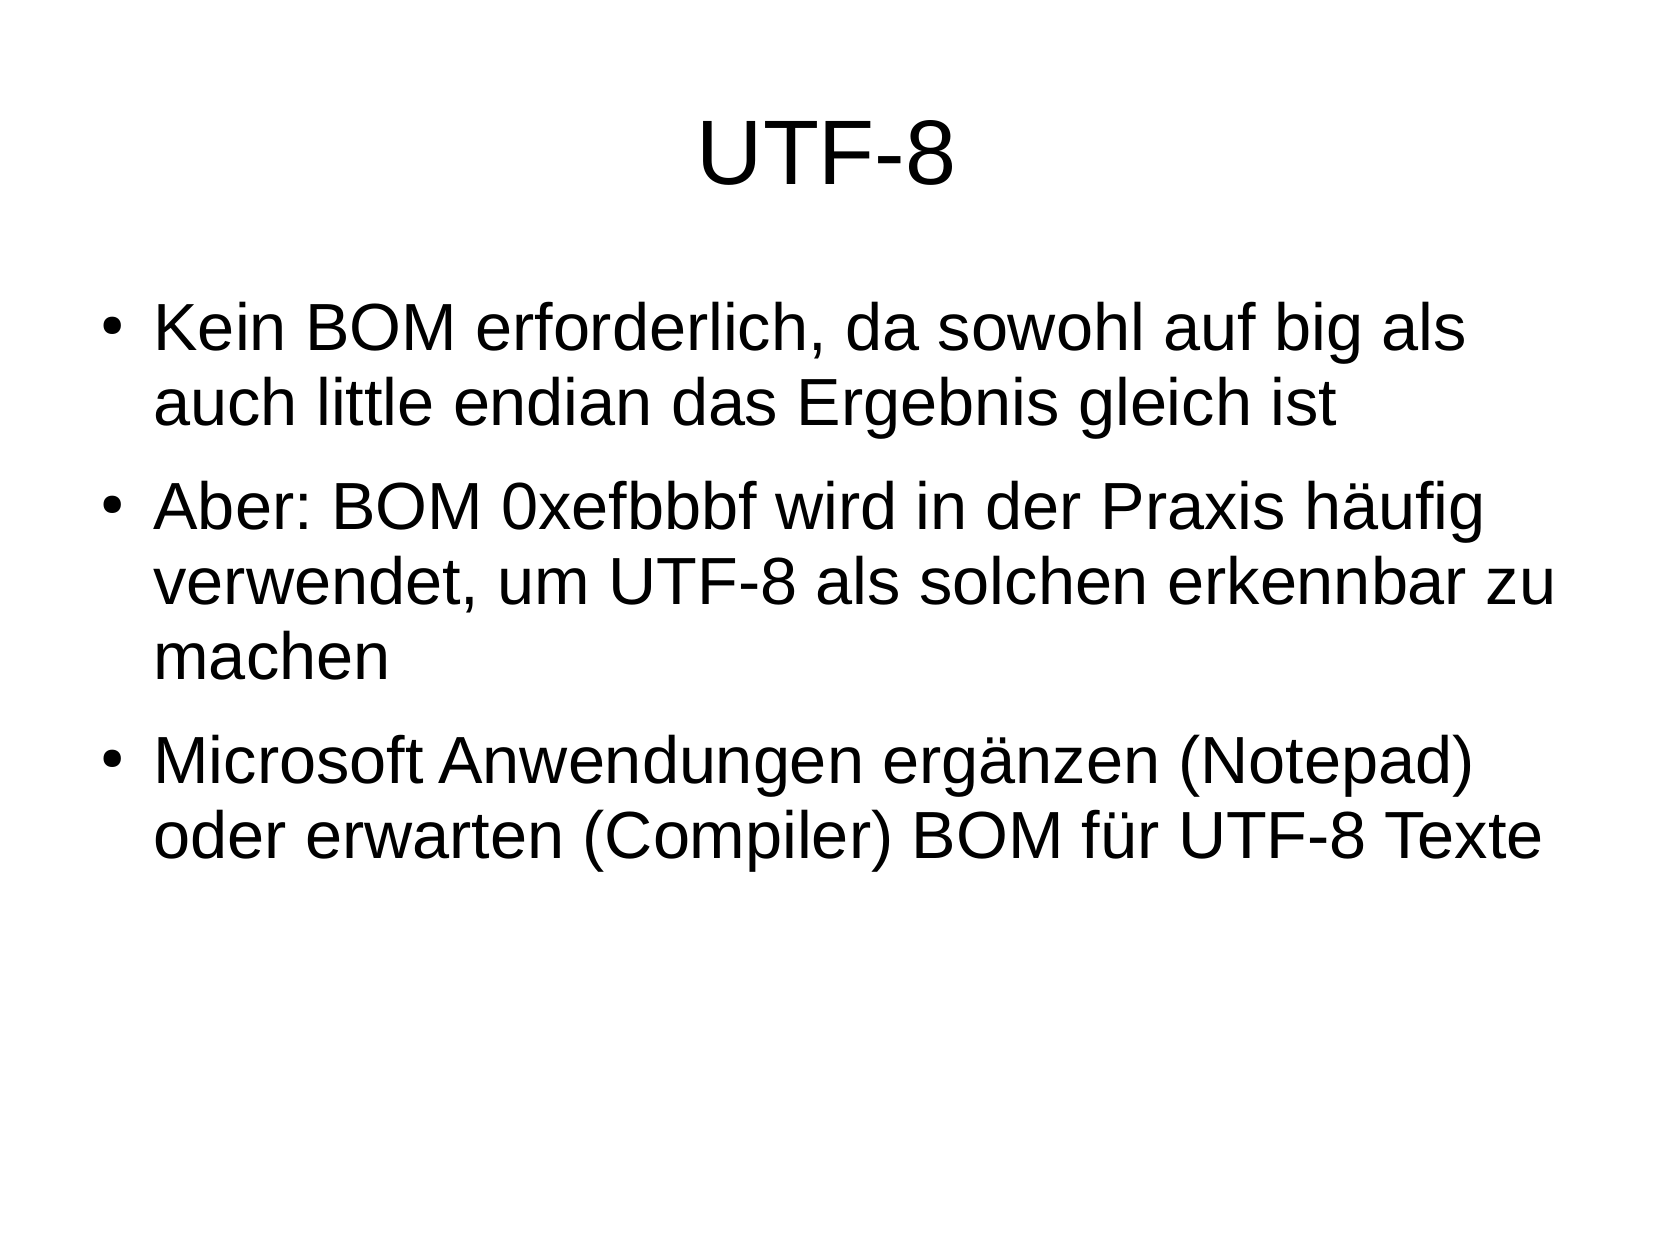

# UTF-8
Kein BOM erforderlich, da sowohl auf big als auch little endian das Ergebnis gleich ist
Aber: BOM 0xefbbbf wird in der Praxis häufig verwendet, um UTF-8 als solchen erkennbar zu machen
Microsoft Anwendungen ergänzen (Notepad) oder erwarten (Compiler) BOM für UTF-8 Texte